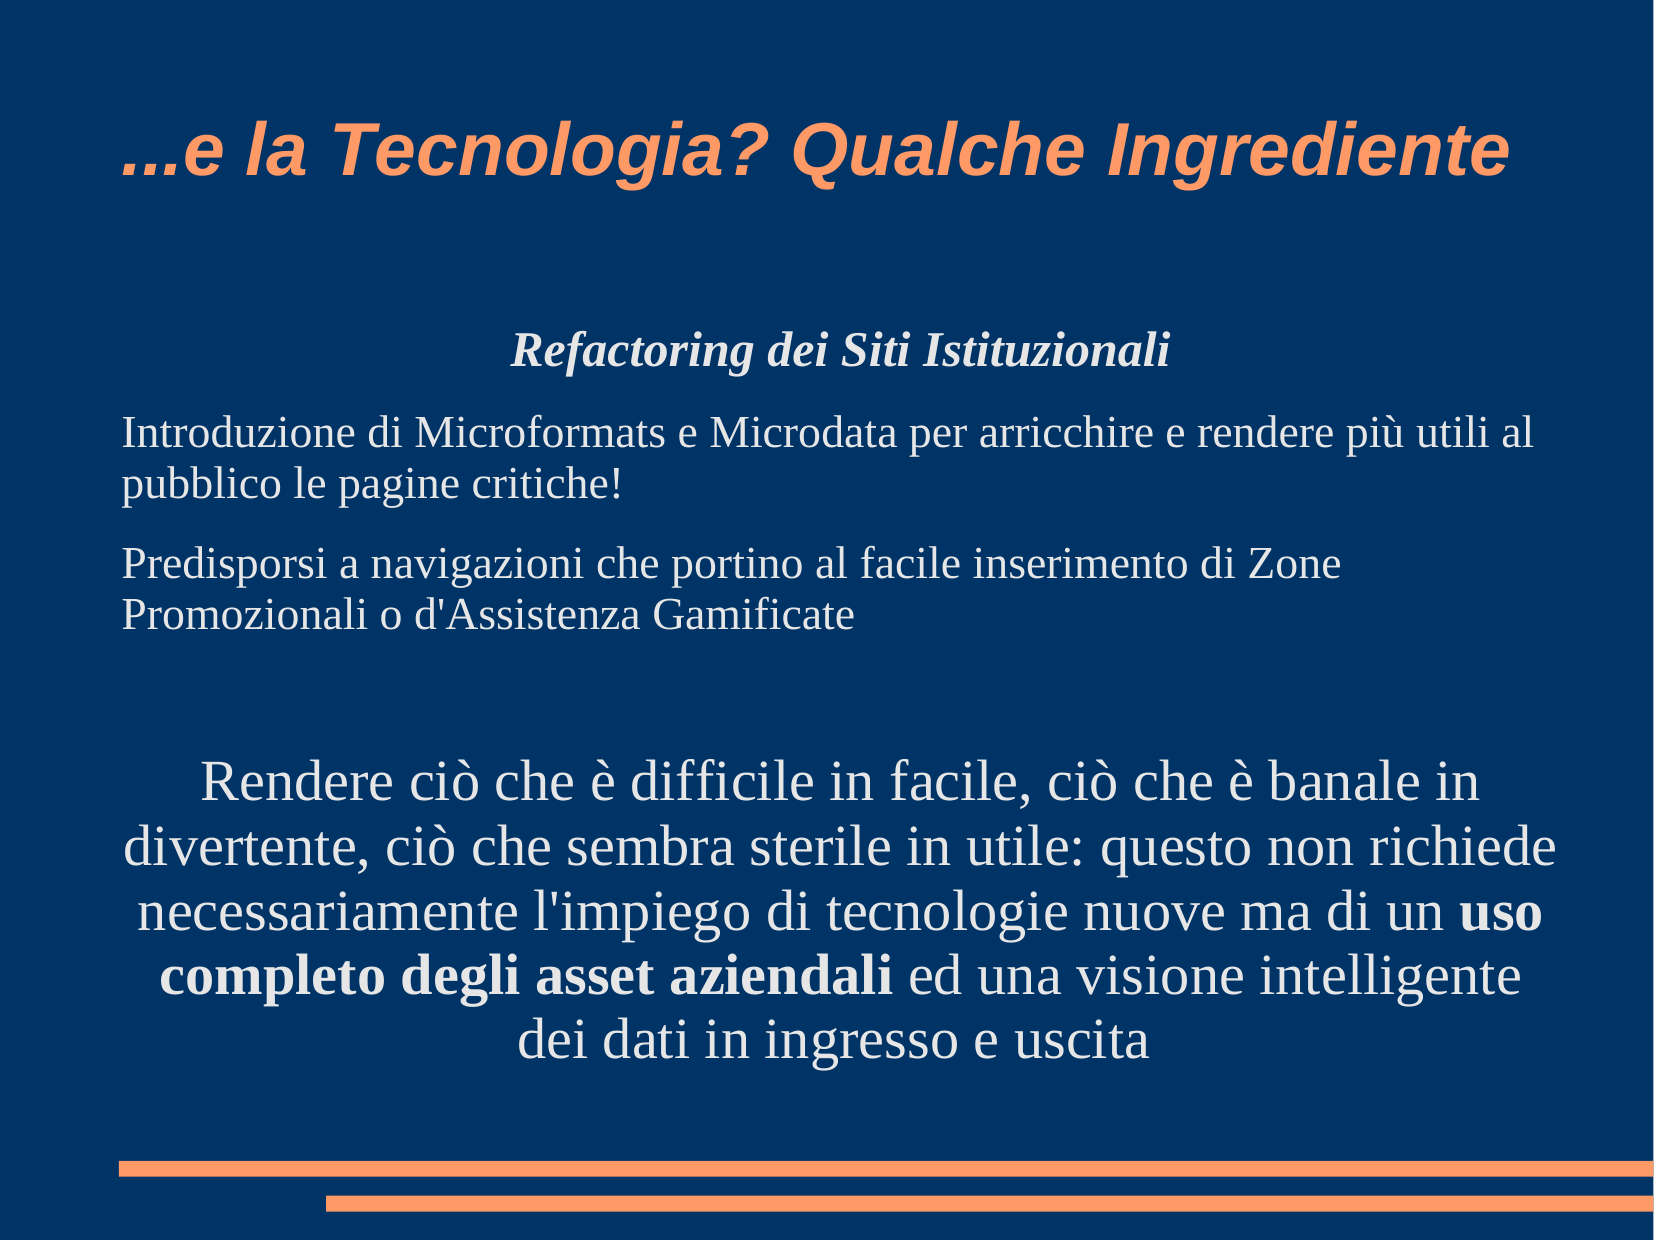

# ...e la Tecnologia? Qualche Ingrediente
Refactoring dei Siti Istituzionali
Introduzione di Microformats e Microdata per arricchire e rendere più utili al pubblico le pagine critiche!
Predisporsi a navigazioni che portino al facile inserimento di Zone Promozionali o d'Assistenza Gamificate
Rendere ciò che è difficile in facile, ciò che è banale in divertente, ciò che sembra sterile in utile: questo non richiede necessariamente l'impiego di tecnologie nuove ma di un uso completo degli asset aziendali ed una visione intelligente dei dati in ingresso e uscita